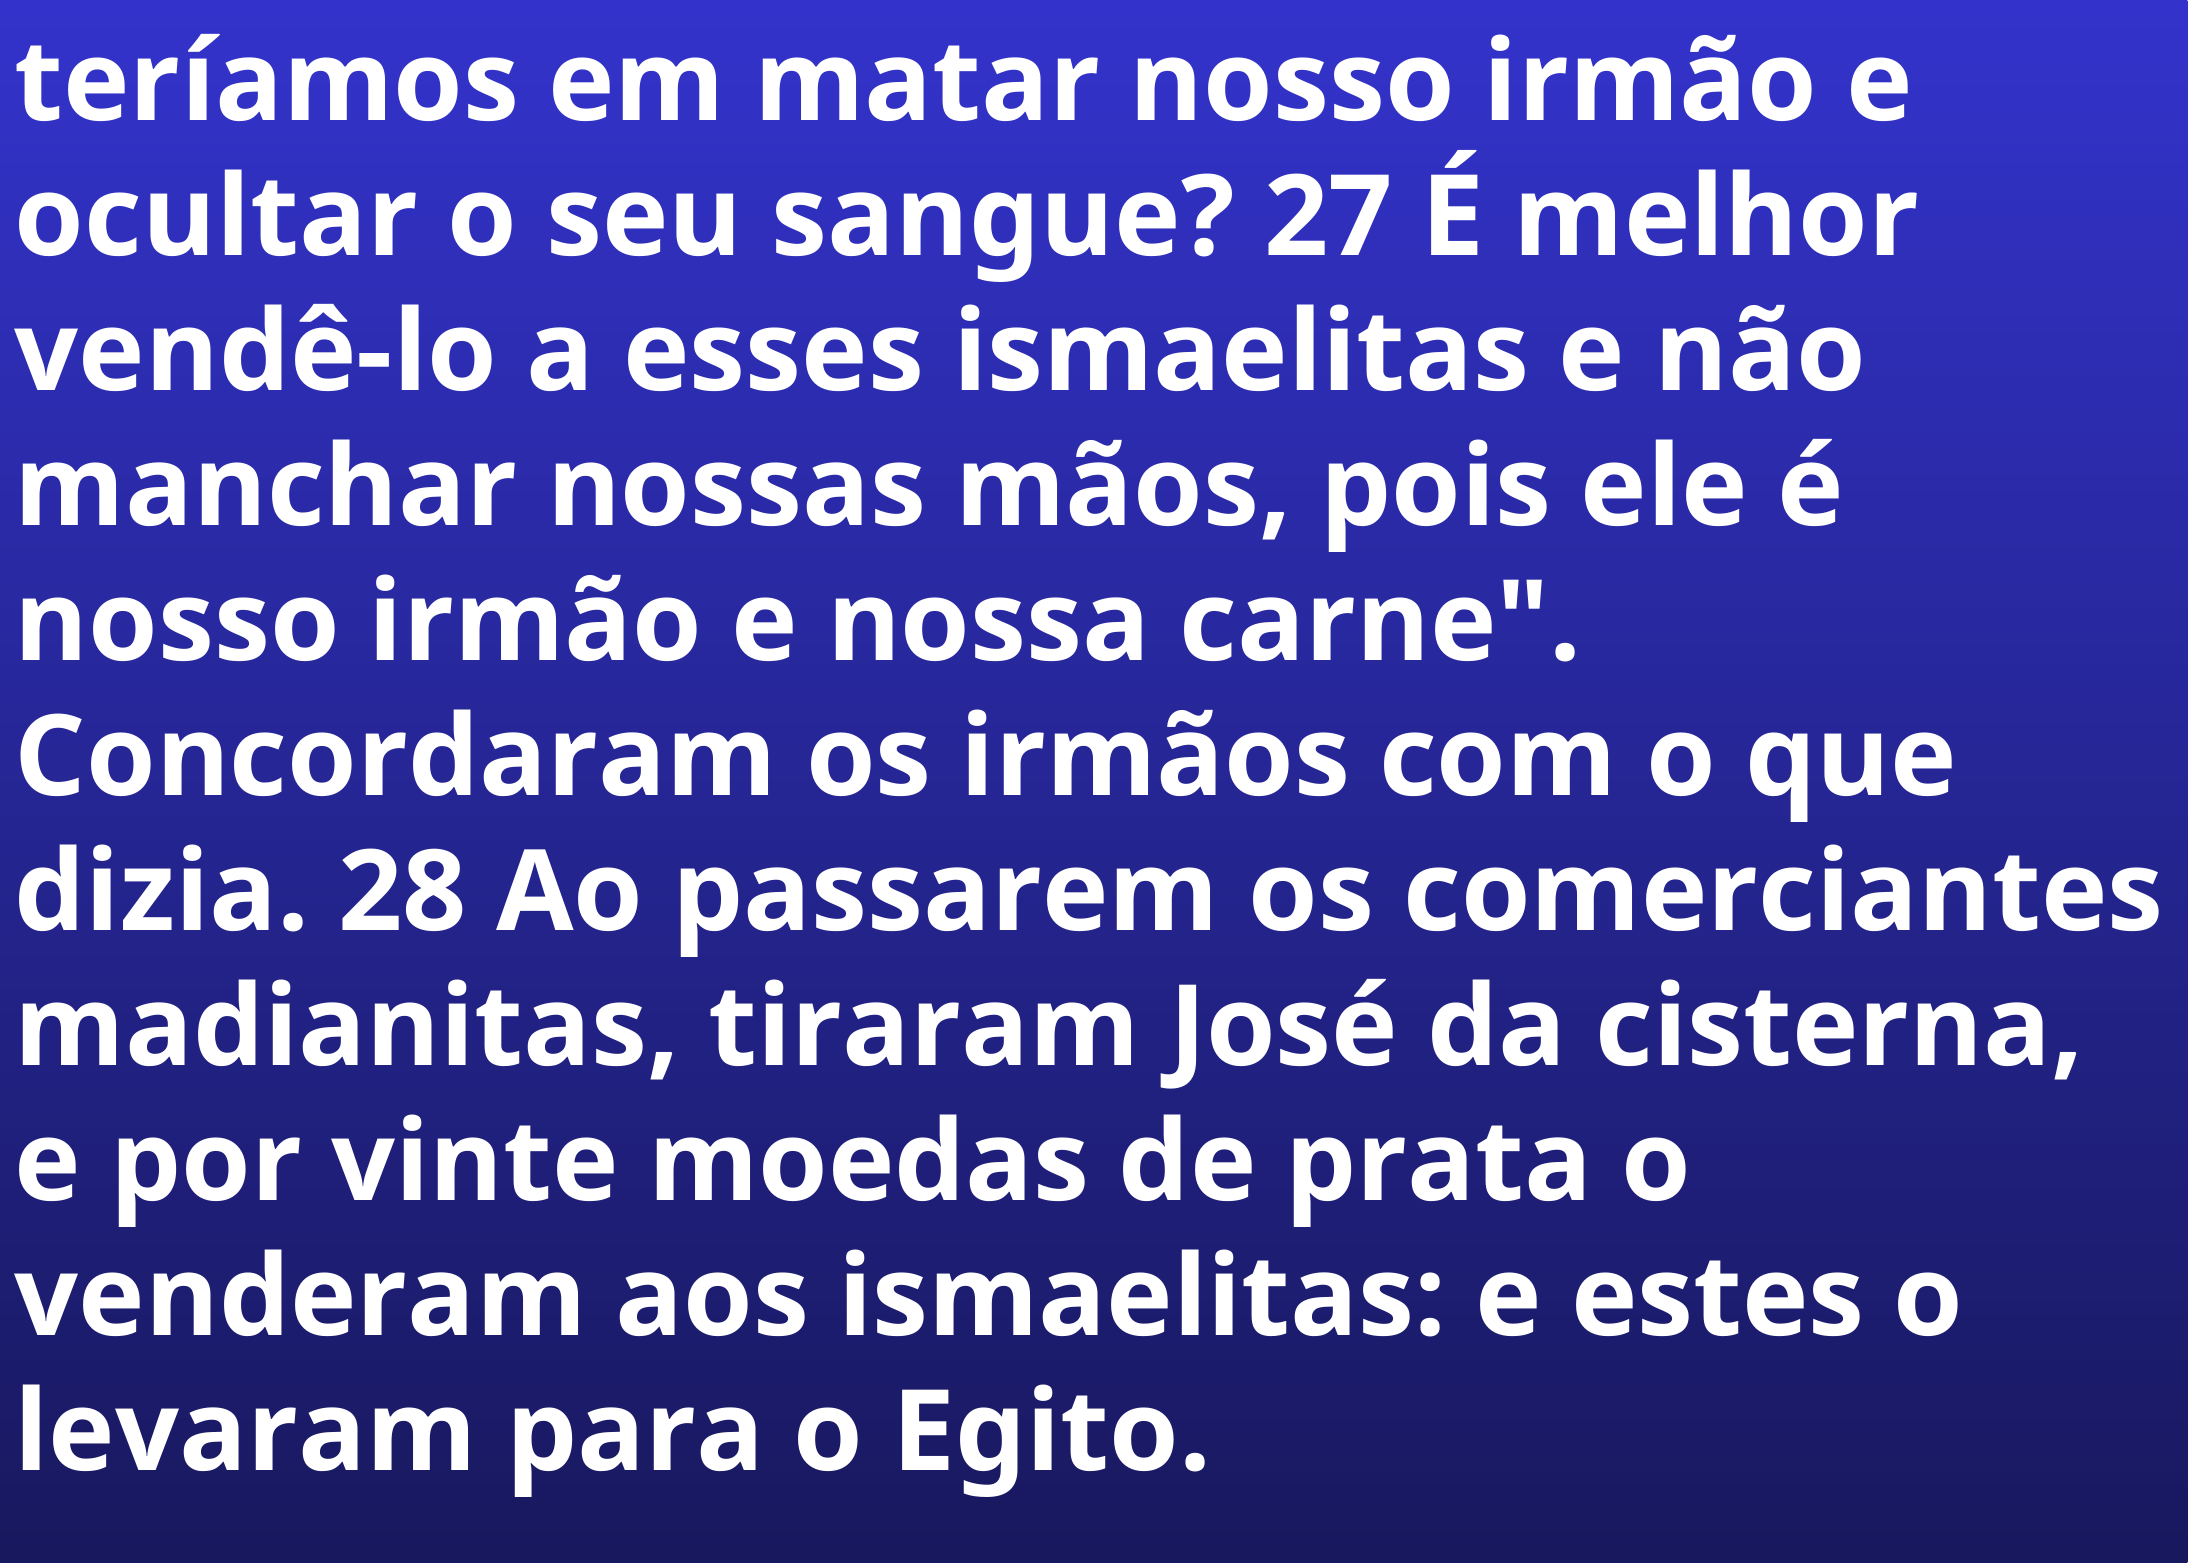

teríamos em matar nosso irmão e ocultar o seu sangue? 27 É melhor vendê-lo a esses ismaelitas e não manchar nossas mãos, pois ele é nosso irmão e nossa carne". Concordaram os irmãos com o que dizia. 28 Ao passarem os comerciantes madianitas, tiraram José da cisterna, e por vinte moedas de prata o venderam aos ismaelitas: e estes o levaram para o Egito.